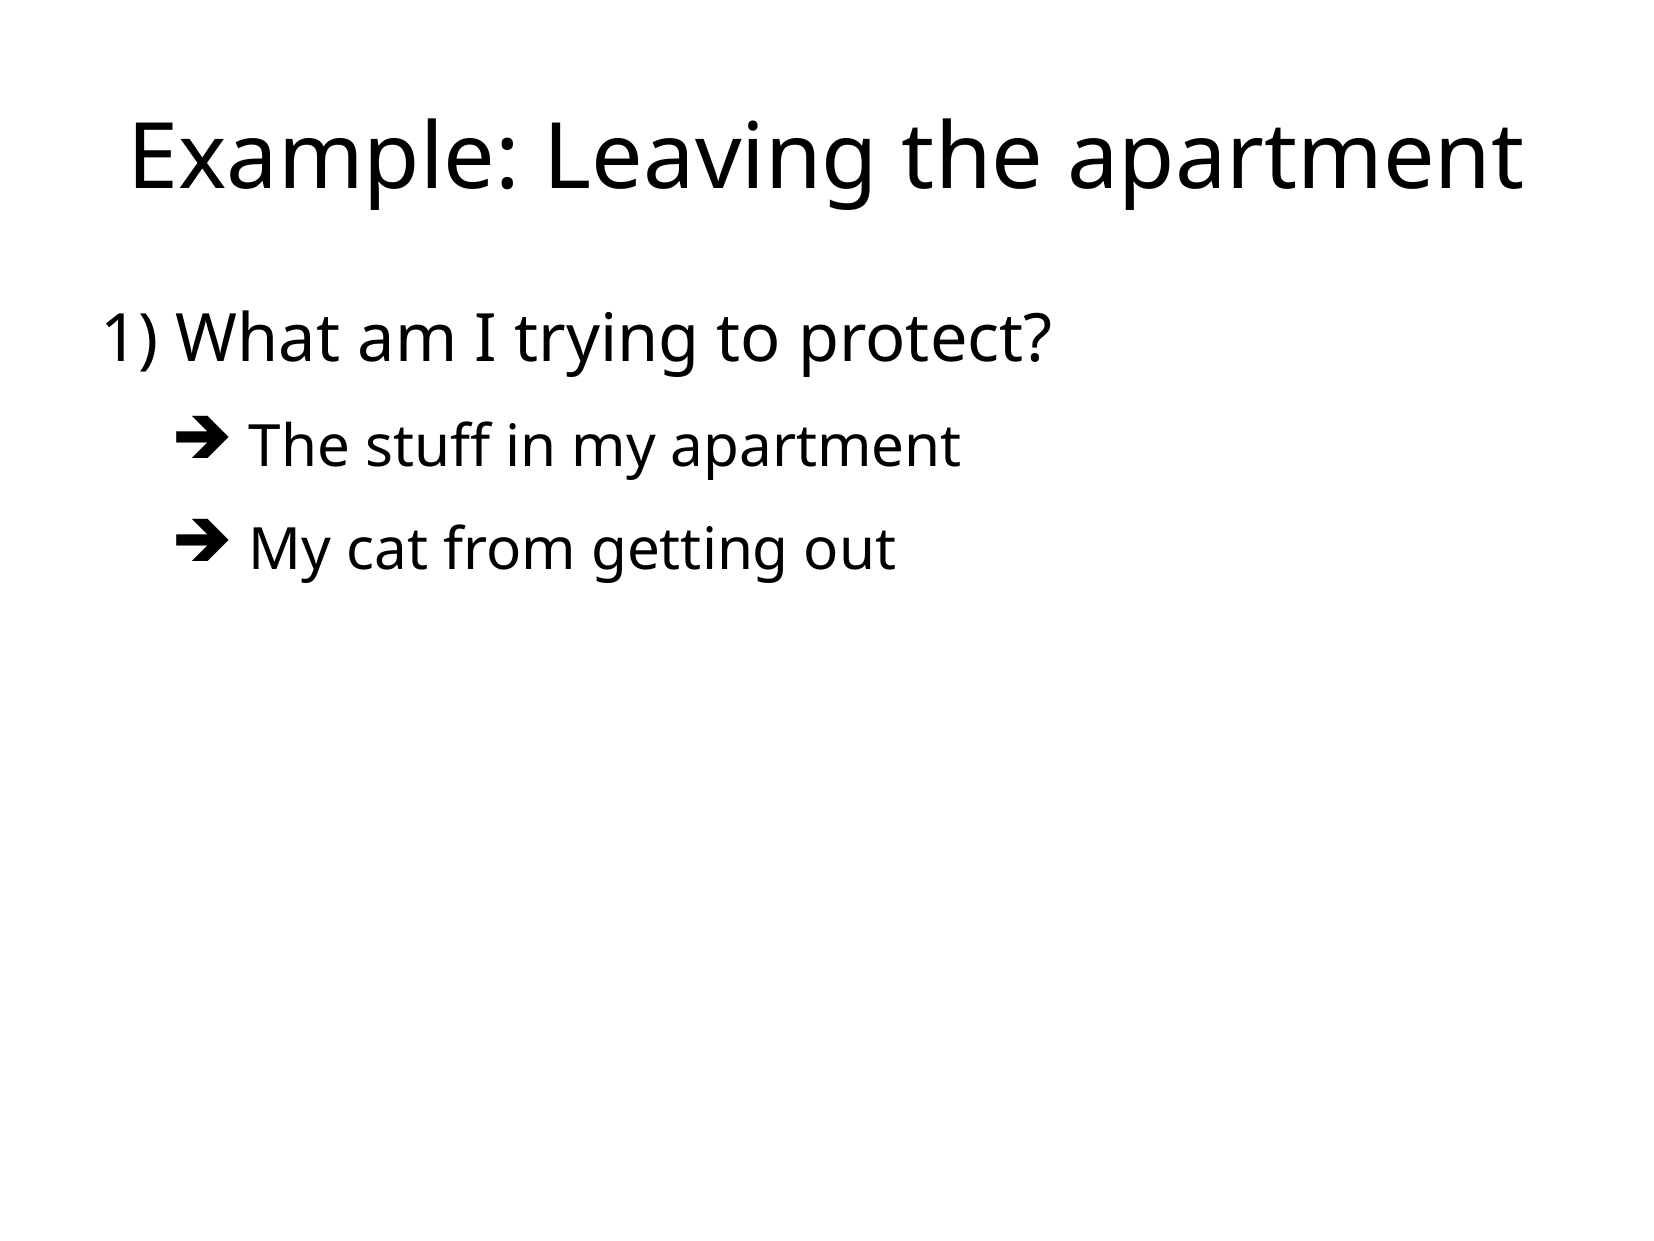

# Example: Leaving the apartment
 What am I trying to protect?
 The stuff in my apartment
 My cat from getting out